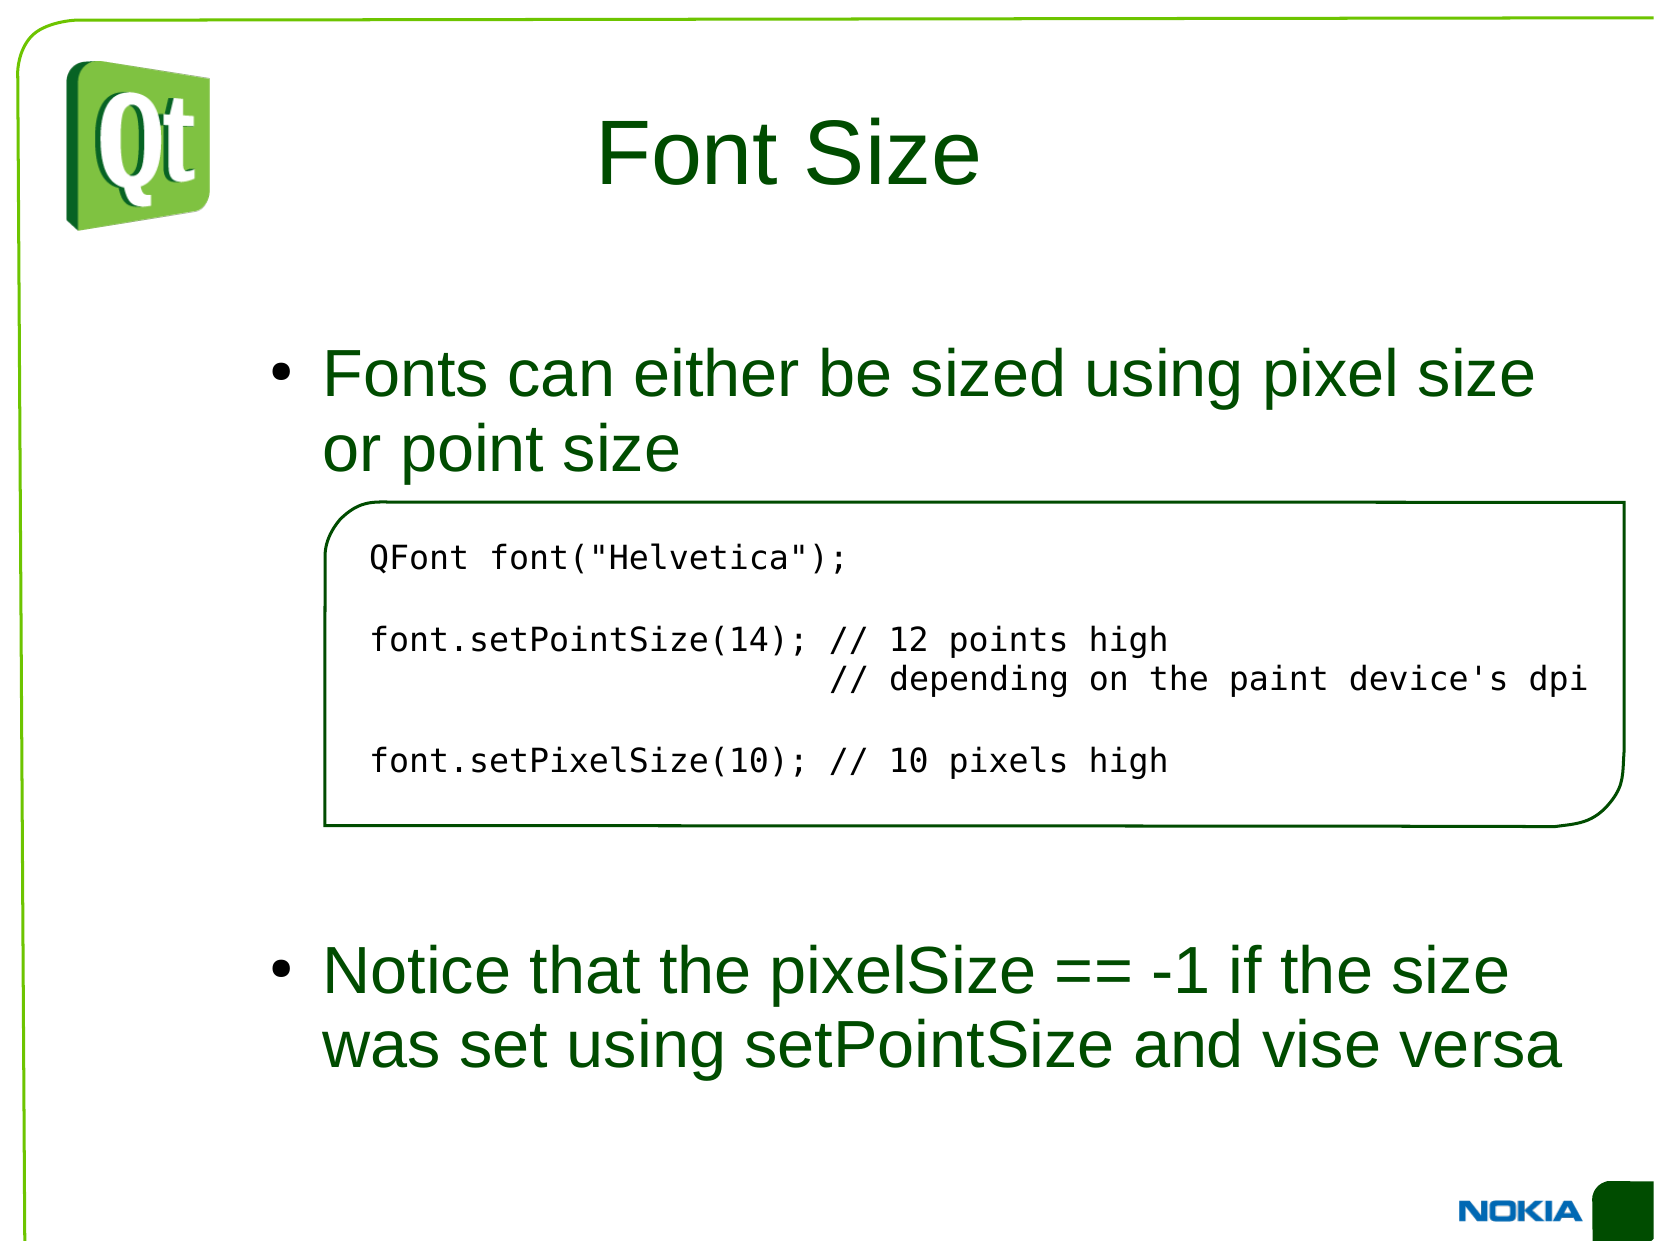

# Font Size
Fonts can either be sized using pixel size or point size
Notice that the pixelSize == -1 if the size was set using setPointSize and vise versa
QFont font("Helvetica");
font.setPointSize(14); // 12 points high
 // depending on the paint device's dpi
font.setPixelSize(10); // 10 pixels high